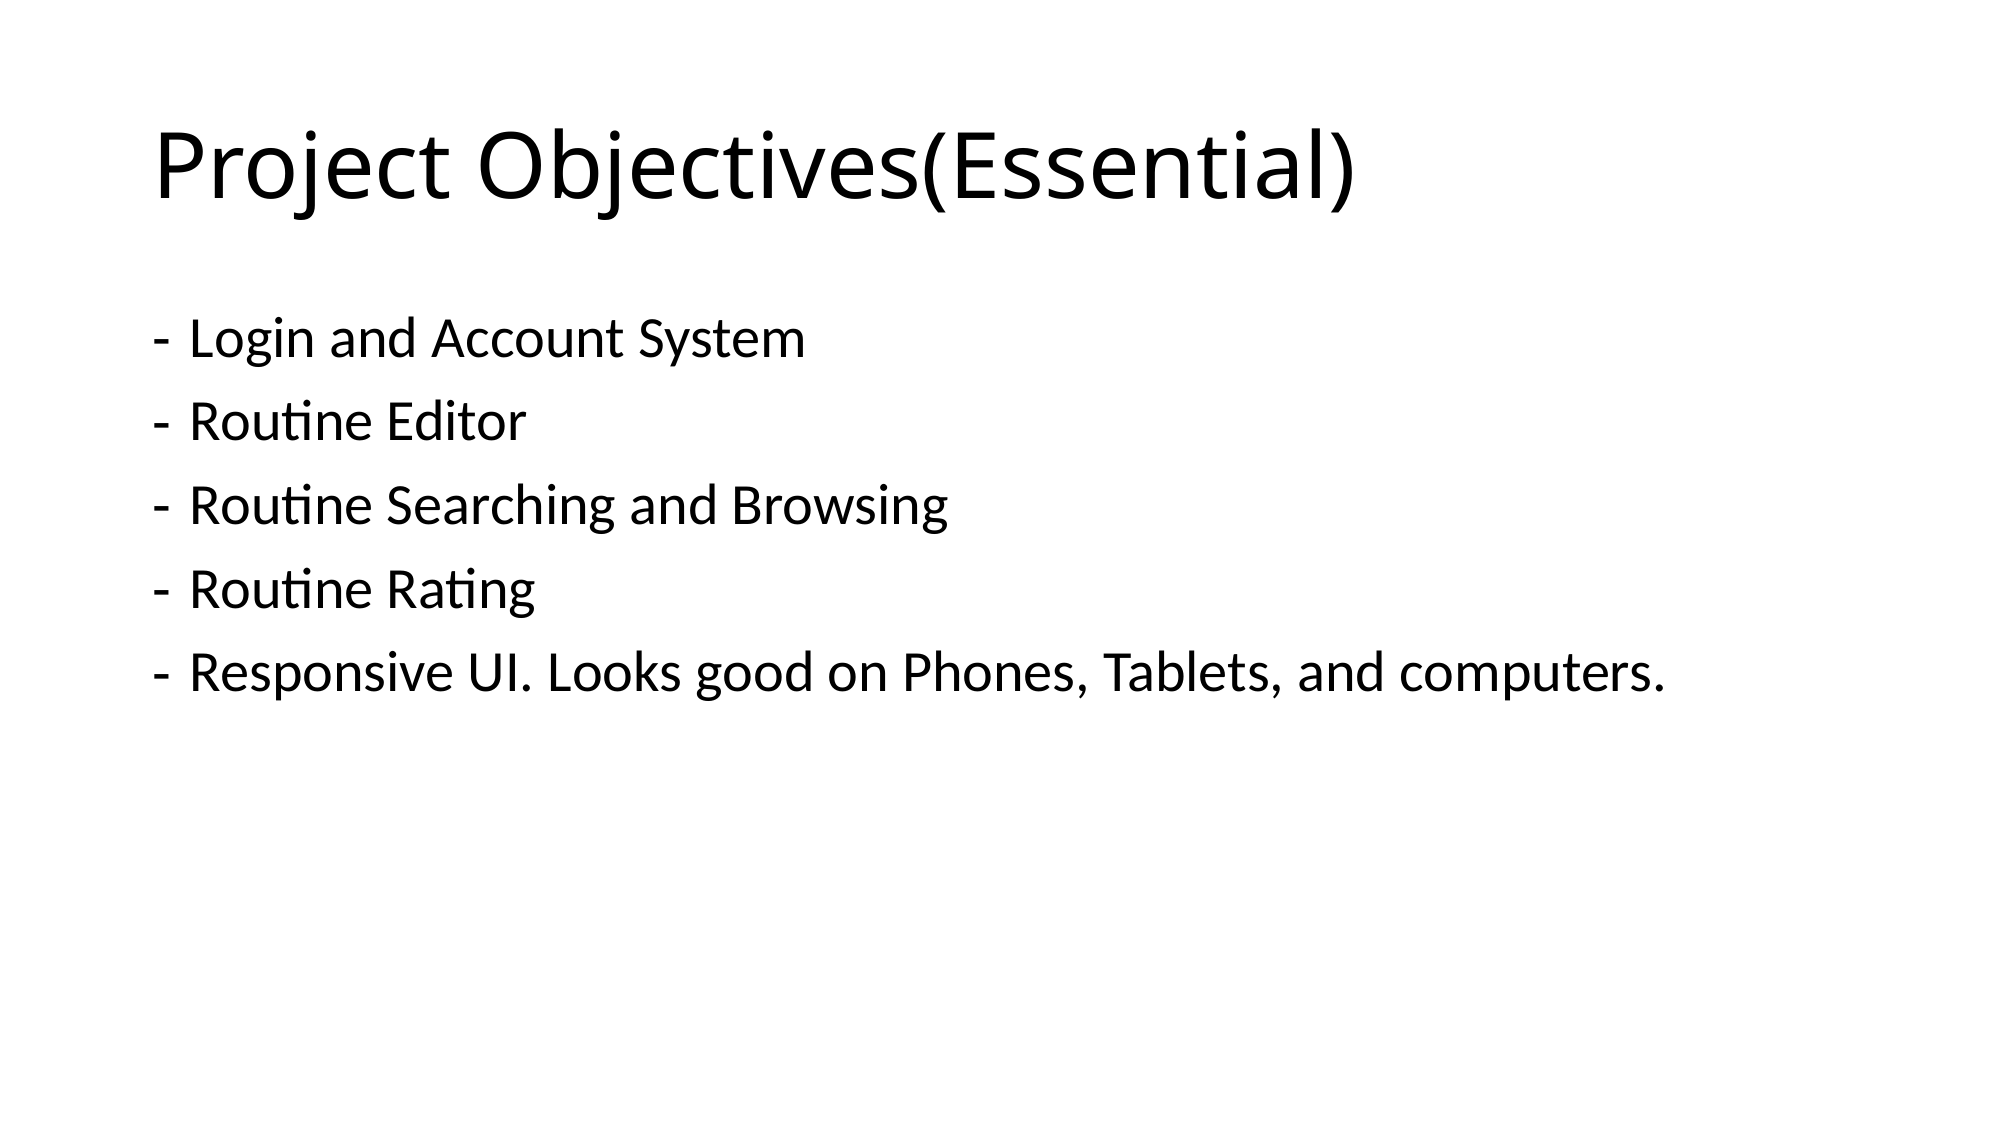

# Project Objectives(Essential)
Login and Account System
Routine Editor
Routine Searching and Browsing
Routine Rating
Responsive UI. Looks good on Phones, Tablets, and computers.